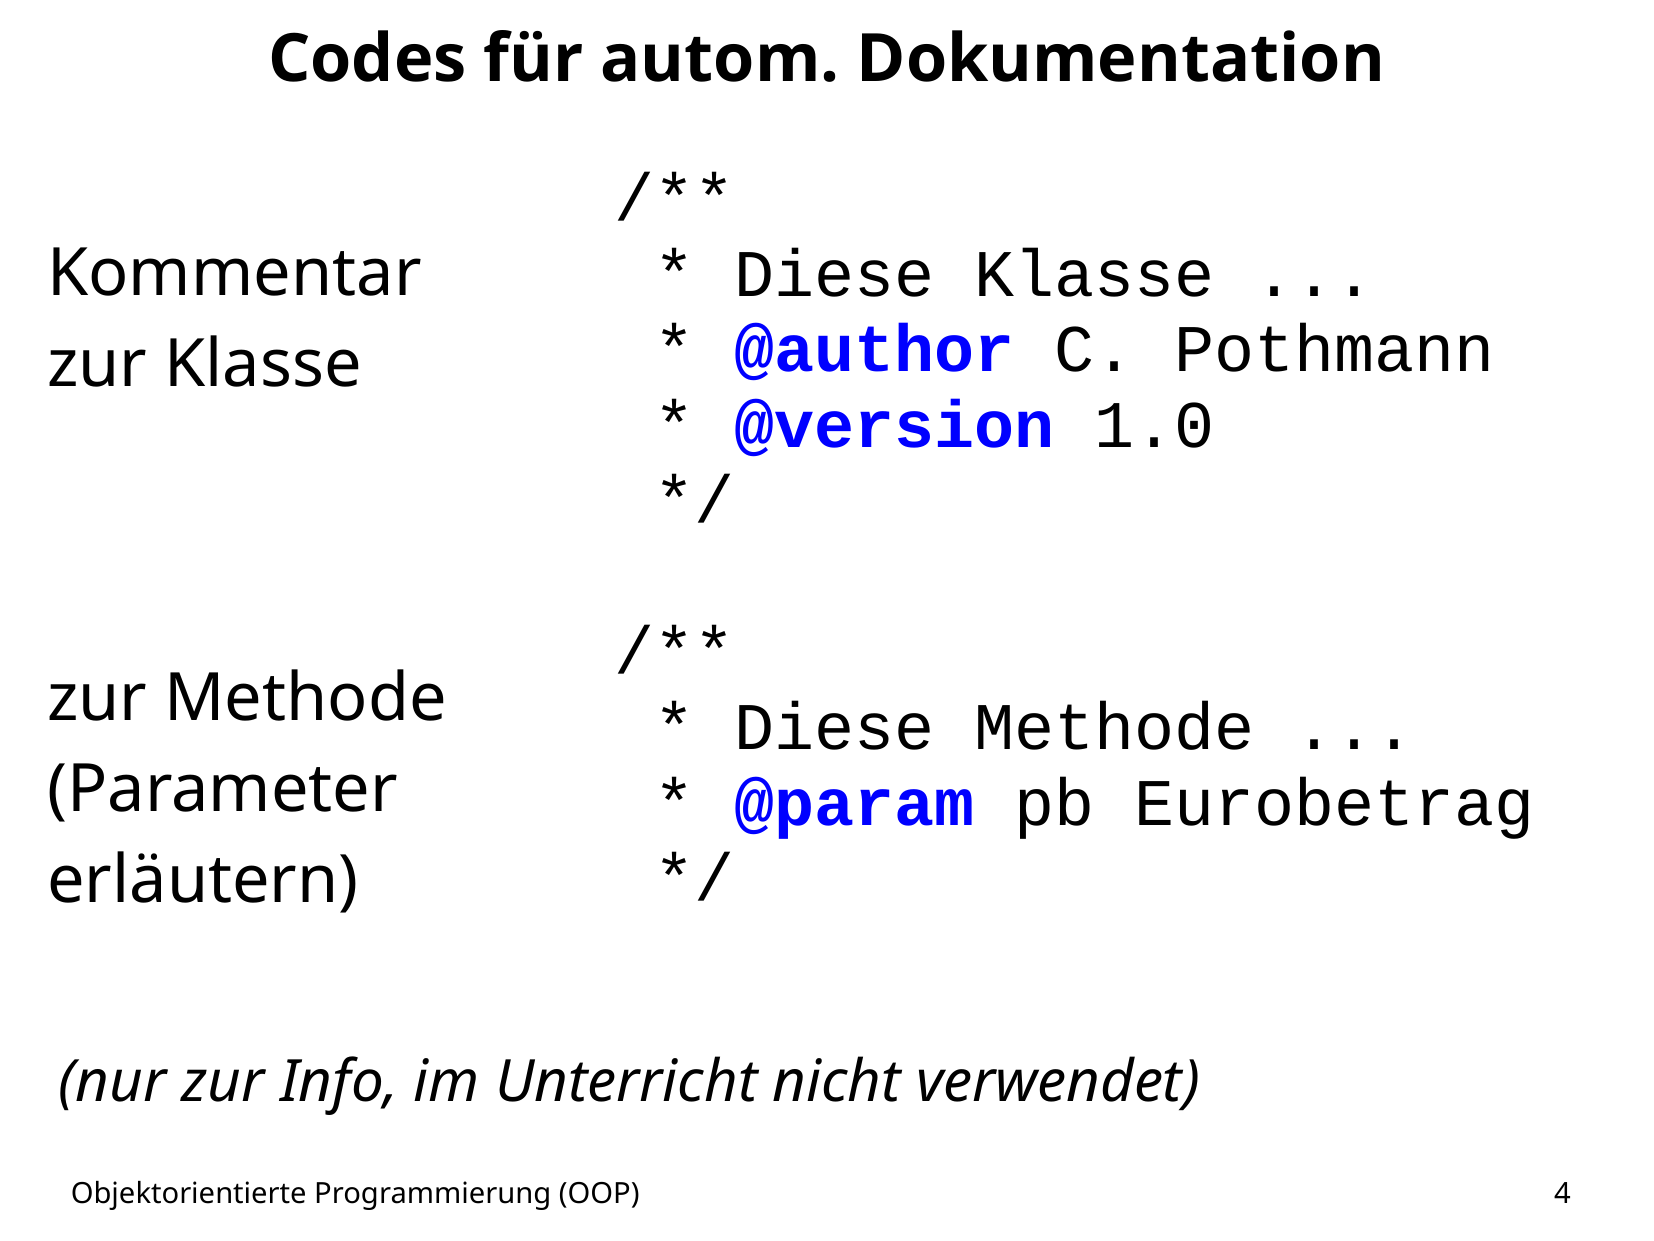

# Codes für autom. Dokumentation
/**
 * Diese Klasse ...
 * @author C. Pothmann
 * @version 1.0
 */
/**
 * Diese Methode ...
 * @param pb Eurobetrag
 */
Kommentar
zur Klasse
zur Methode
(Parameter
erläutern)
(nur zur Info, im Unterricht nicht verwendet)
Objektorientierte Programmierung (OOP)
4